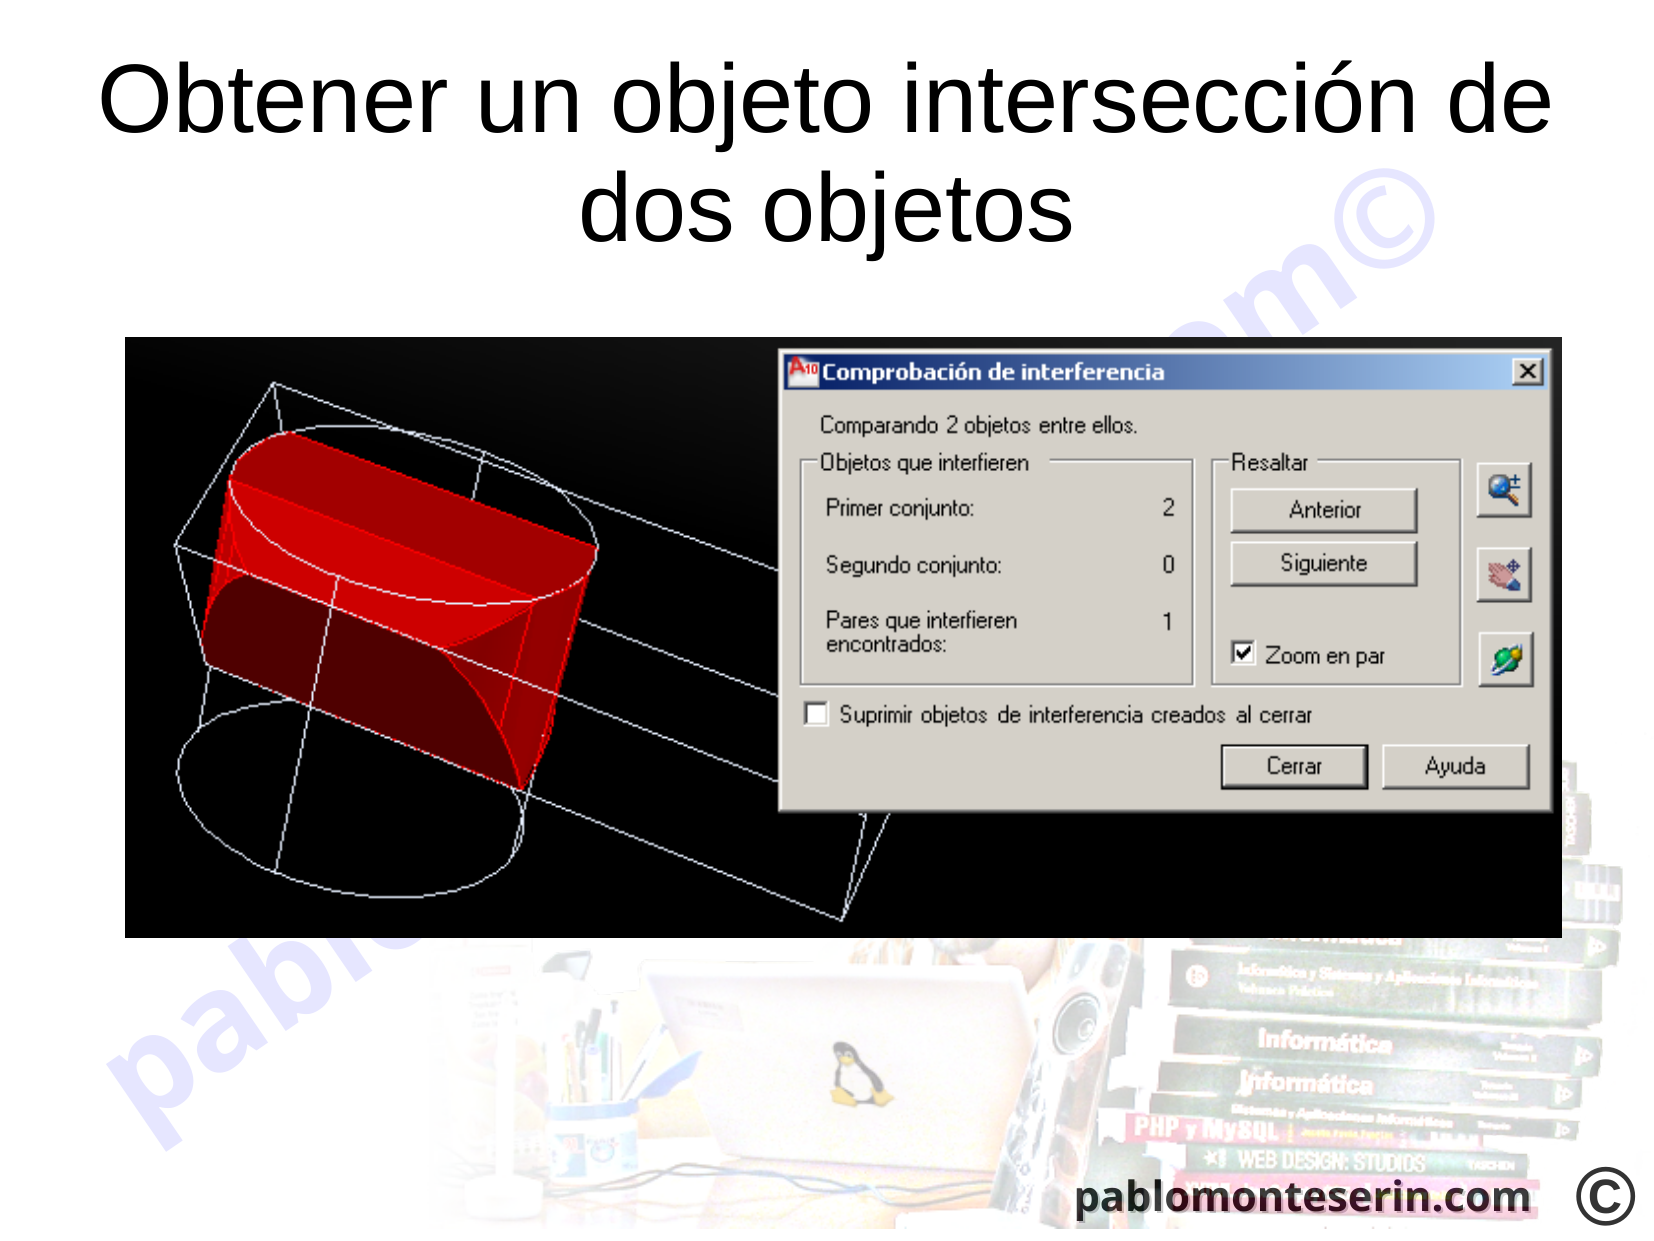

# Obtener un objeto intersección de dos objetos